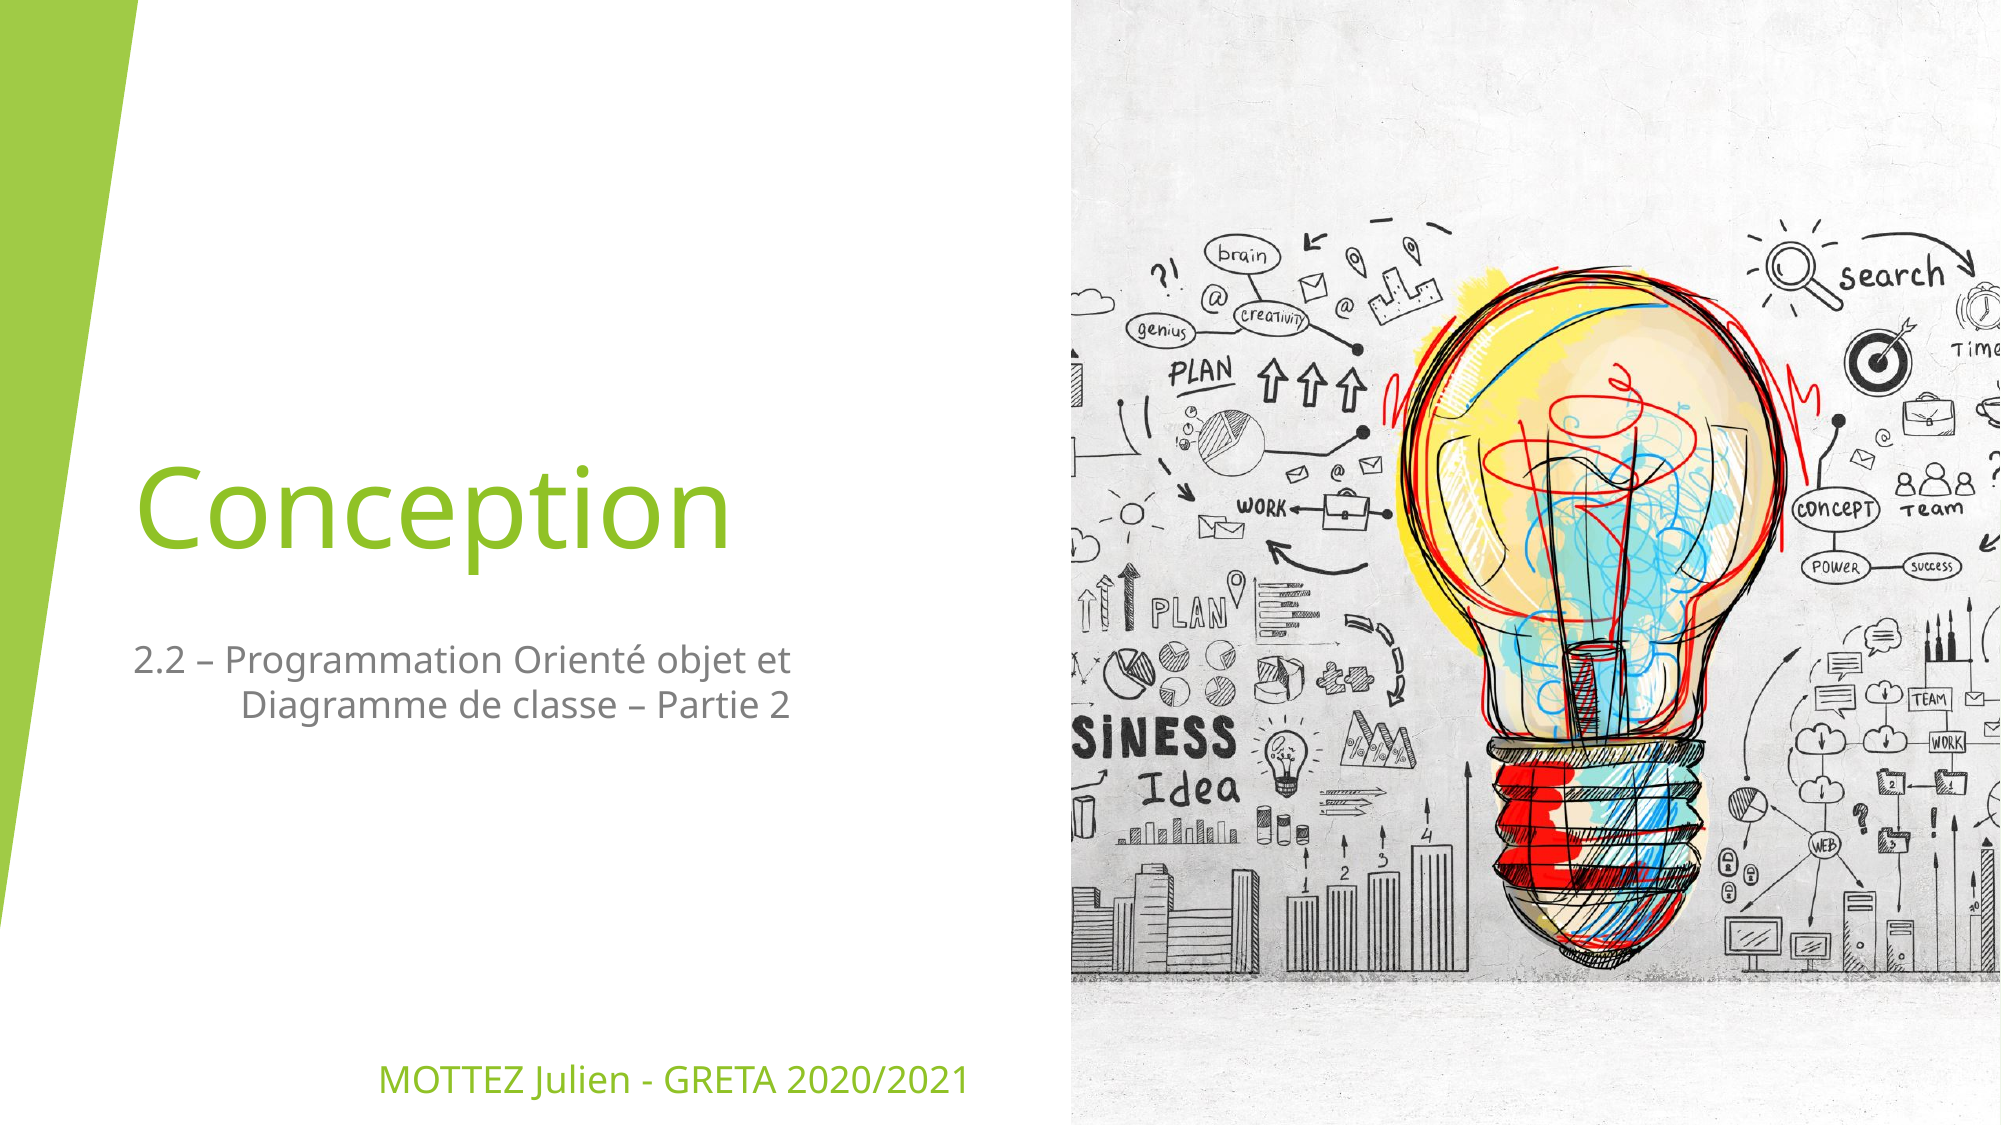

# Conception
2.2 – Programmation Orienté objet et Diagramme de classe – Partie 2
MOTTEZ Julien - GRETA 2020/2021